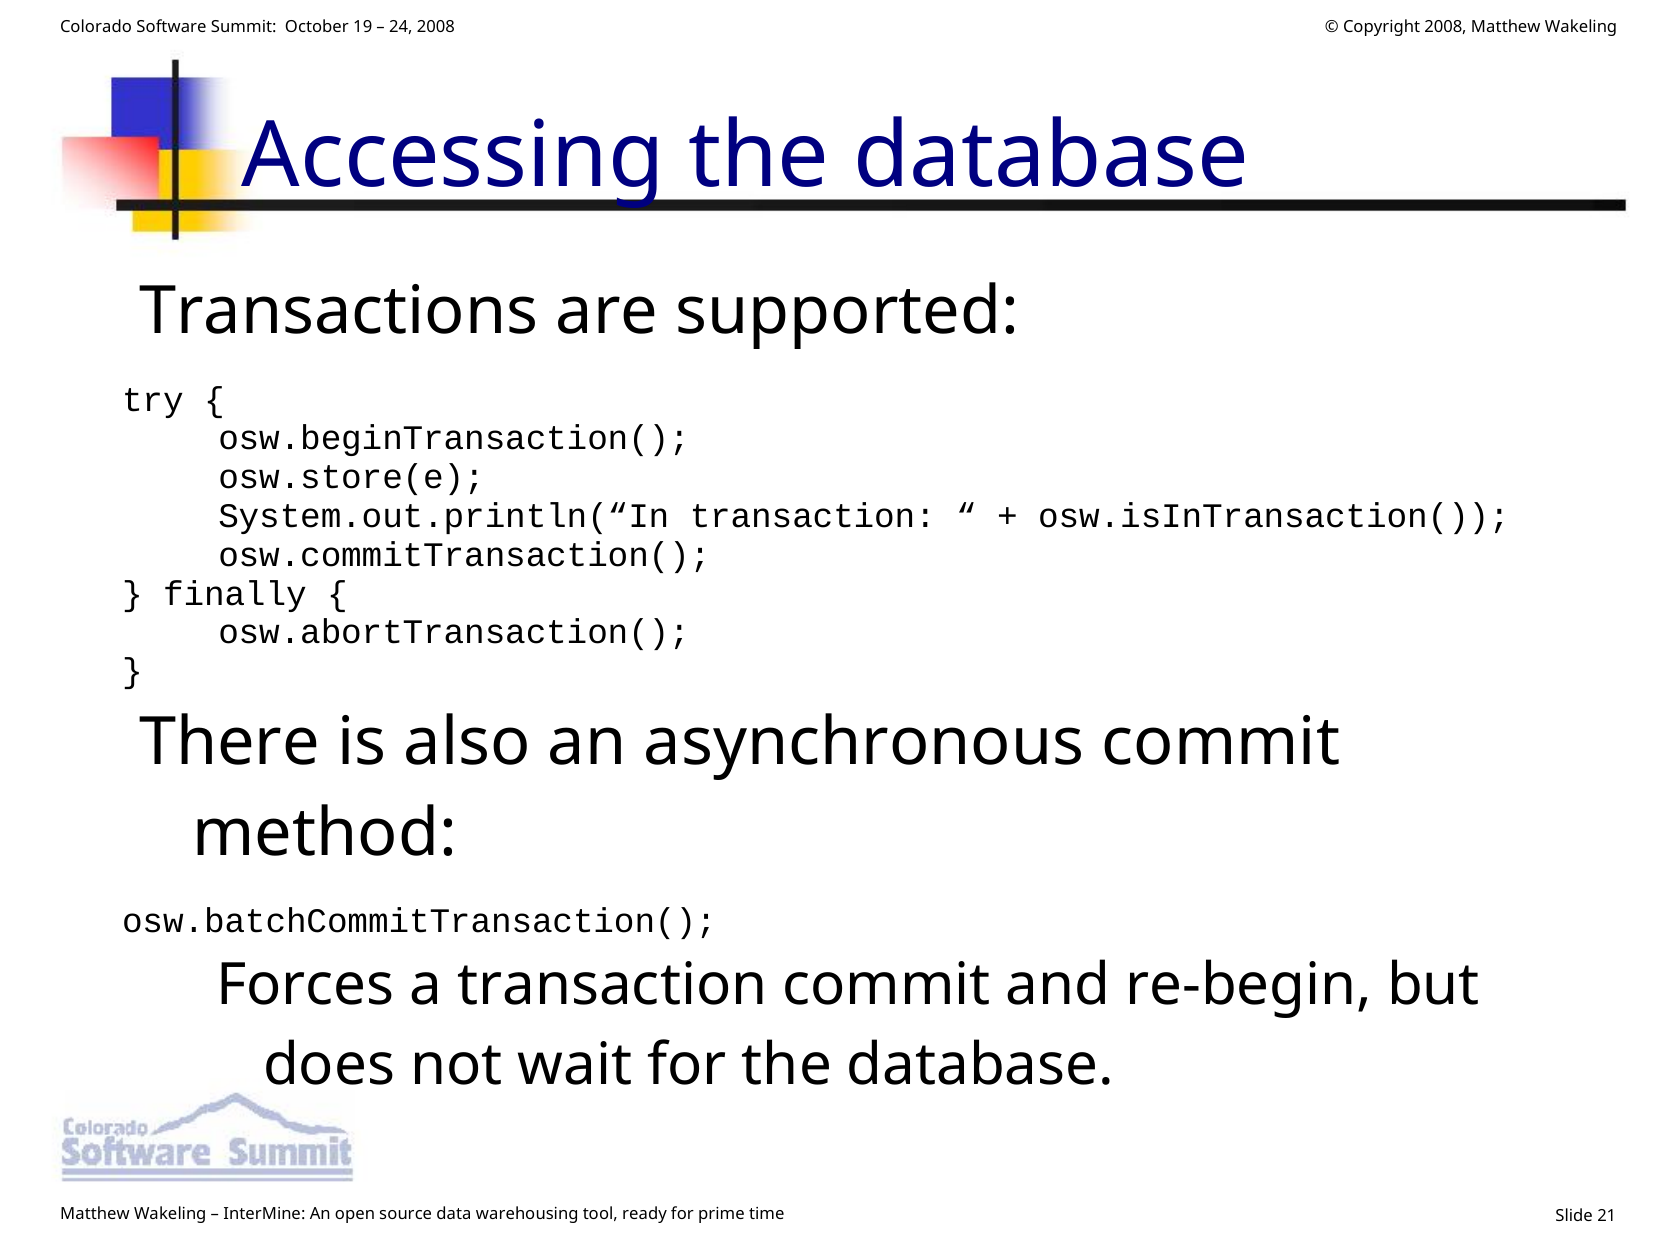

# Accessing the database
Transactions are supported:
try {
 	osw.beginTransaction();
 	osw.store(e);
 	System.out.println(“In transaction: “ + osw.isInTransaction());
 	osw.commitTransaction();
} finally {
 	osw.abortTransaction();
}
There is also an asynchronous commit method:
osw.batchCommitTransaction();
Forces a transaction commit and re-begin, but does not wait for the database.